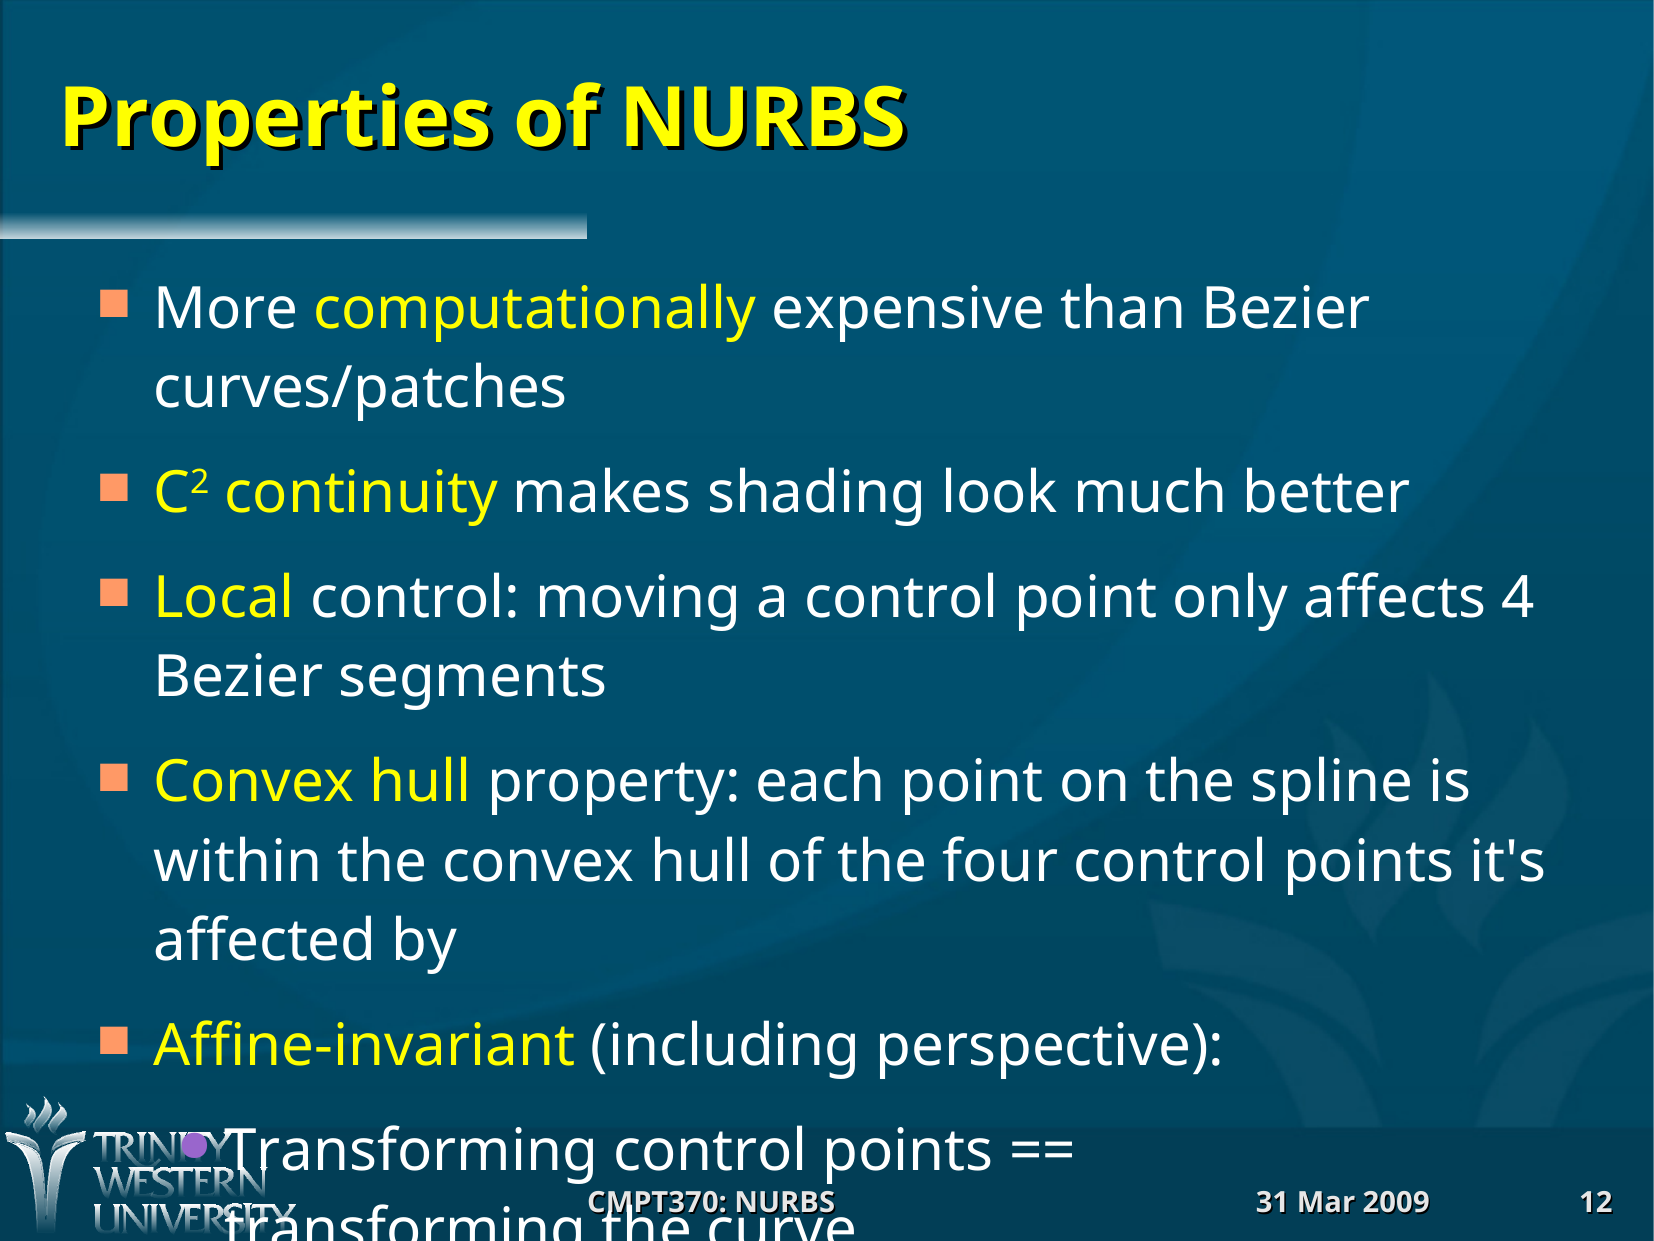

# Properties of NURBS
More computationally expensive than Bezier curves/patches
C2 continuity makes shading look much better
Local control: moving a control point only affects 4 Bezier segments
Convex hull property: each point on the spline is within the convex hull of the four control points it's affected by
Affine-invariant (including perspective):
Transforming control points ==
transforming the curve
CMPT370: NURBS
31 Mar 2009
12